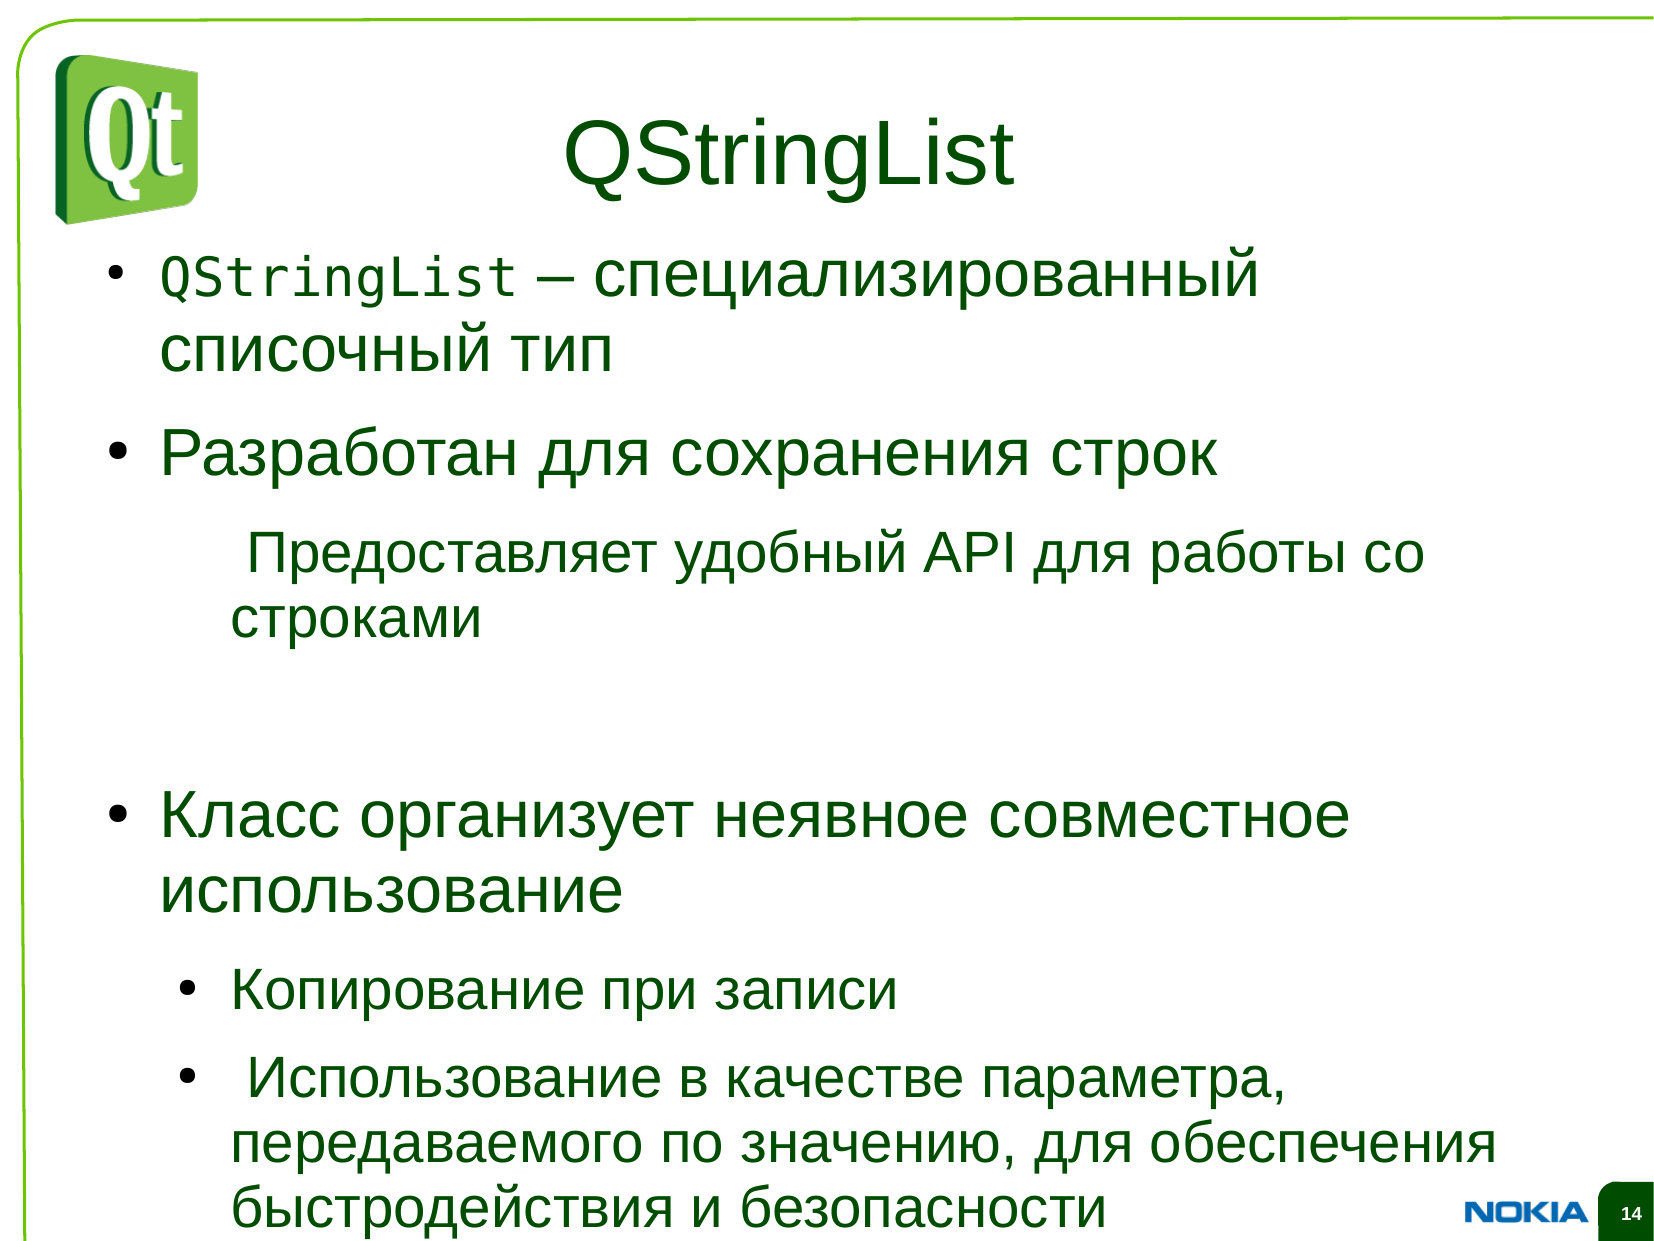

# QStringList
QStringList – специализированный списочный тип
Разработан для сохранения строк
 Предоставляет удобный API для работы со строками
Класс организует неявное совместное использование
Копирование при записи
 Использование в качестве параметра, передаваемого по значению, для обеспечения быстродействия и безопасности